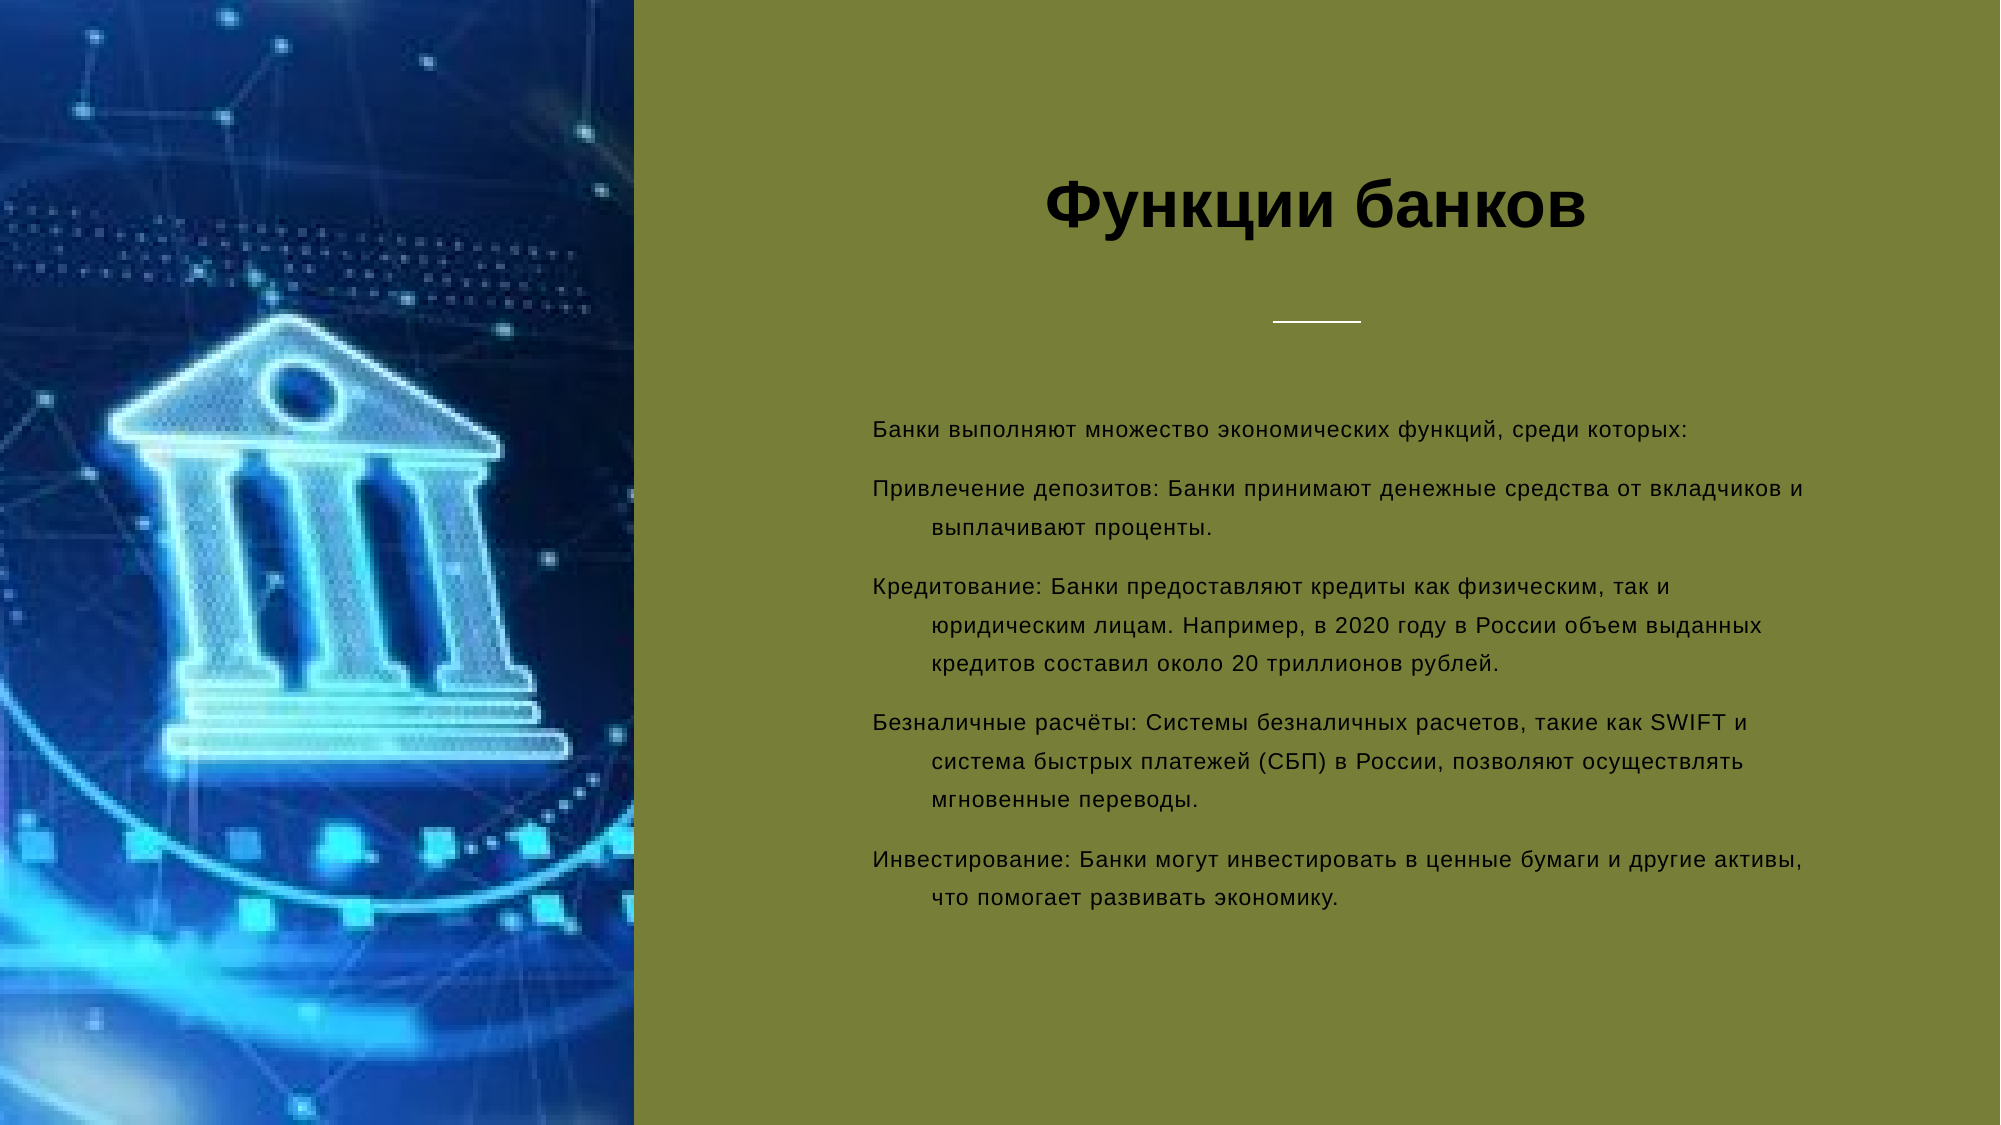

# Функции банков
Банки выполняют множество экономических функций, среди которых:
Привлечение депозитов: Банки принимают денежные средства от вкладчиков и выплачивают проценты.
Кредитование: Банки предоставляют кредиты как физическим, так и юридическим лицам. Например, в 2020 году в России объем выданных кредитов составил около 20 триллионов рублей.
Безналичные расчёты: Системы безналичных расчетов, такие как SWIFT и система быстрых платежей (СБП) в России, позволяют осуществлять мгновенные переводы.
Инвестирование: Банки могут инвестировать в ценные бумаги и другие активы, что помогает развивать экономику.